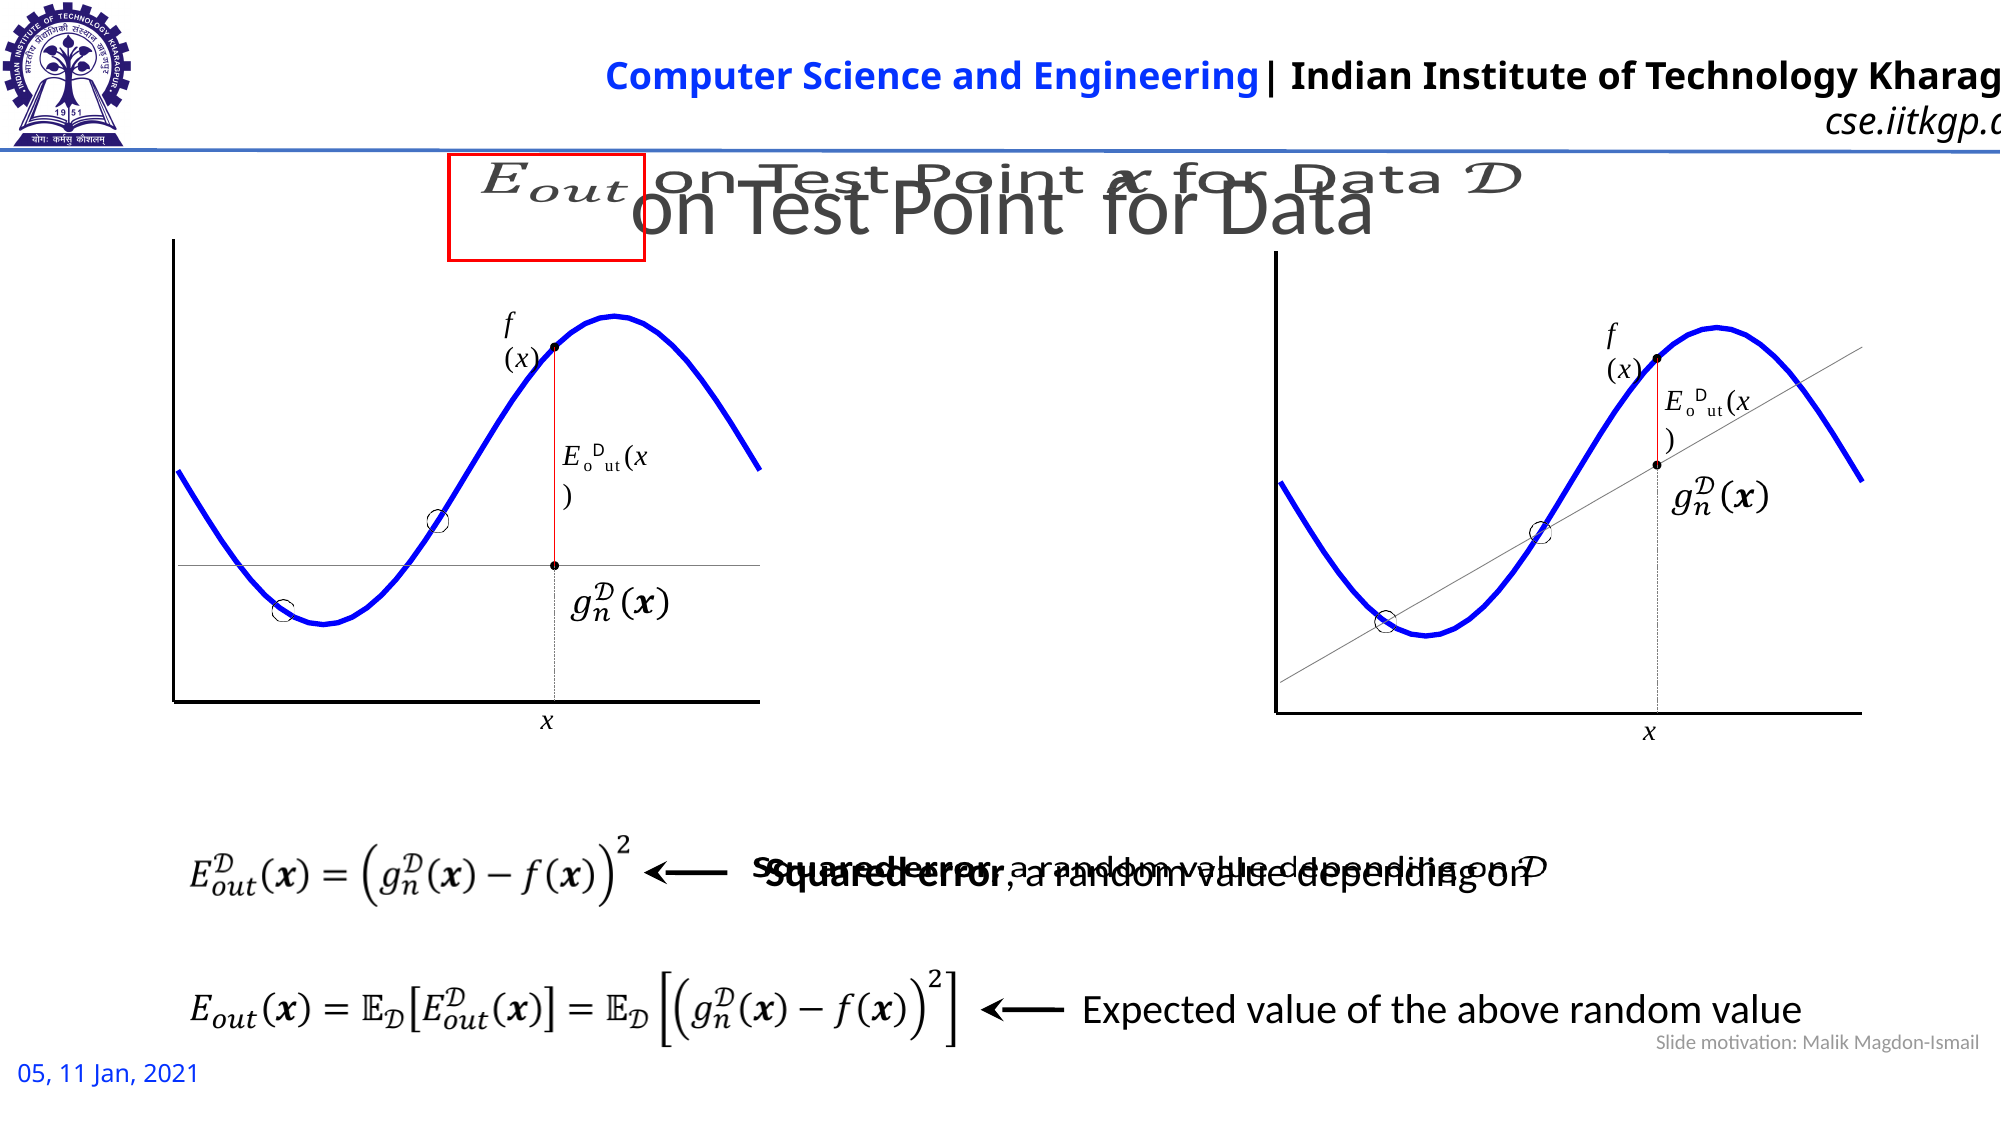

on Test Point for Data
f (x)
EoDut(x)
x
f (x)
EoDut(x)
x
Squared error, a random value depending on
Expected value of the above random value
Slide motivation: Malik Magdon-Ismail
05, 11 Jan, 2021